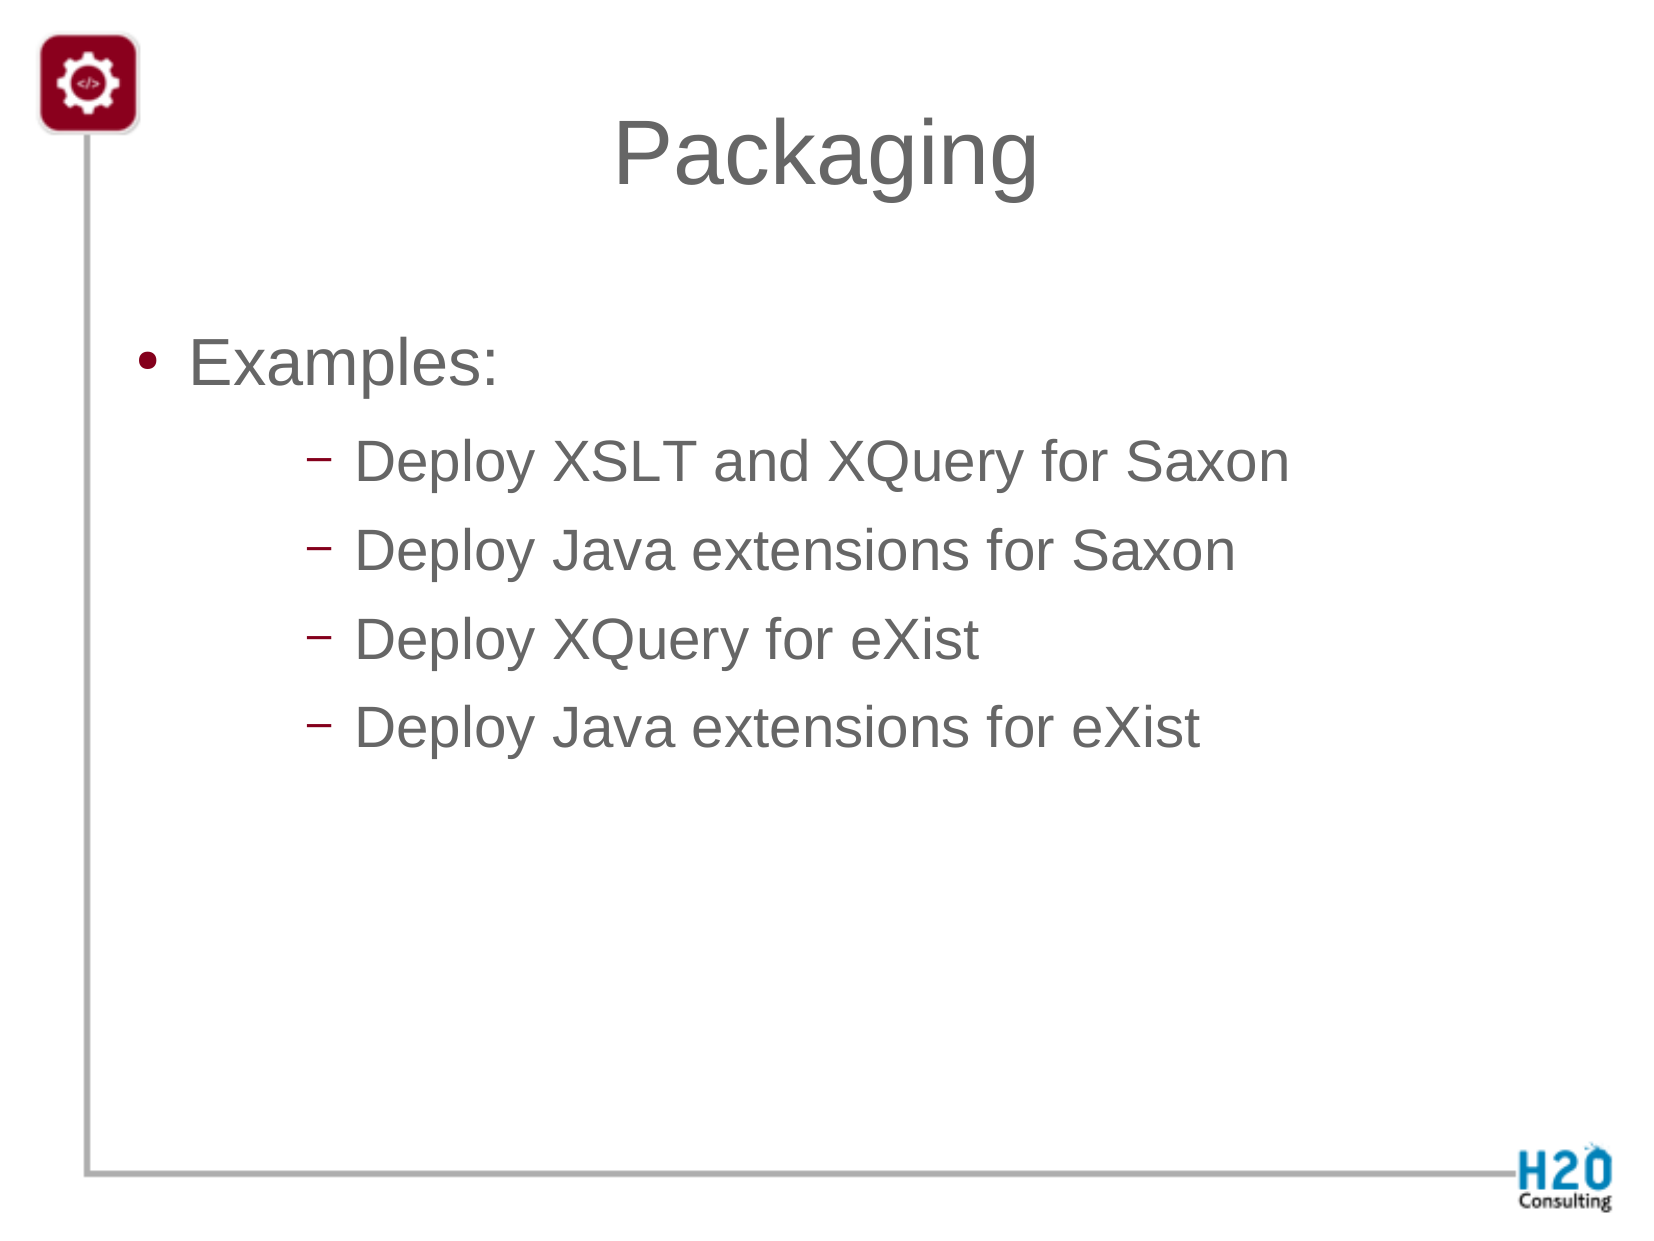

# Packaging
Examples:
Deploy XSLT and XQuery for Saxon
Deploy Java extensions for Saxon
Deploy XQuery for eXist
Deploy Java extensions for eXist